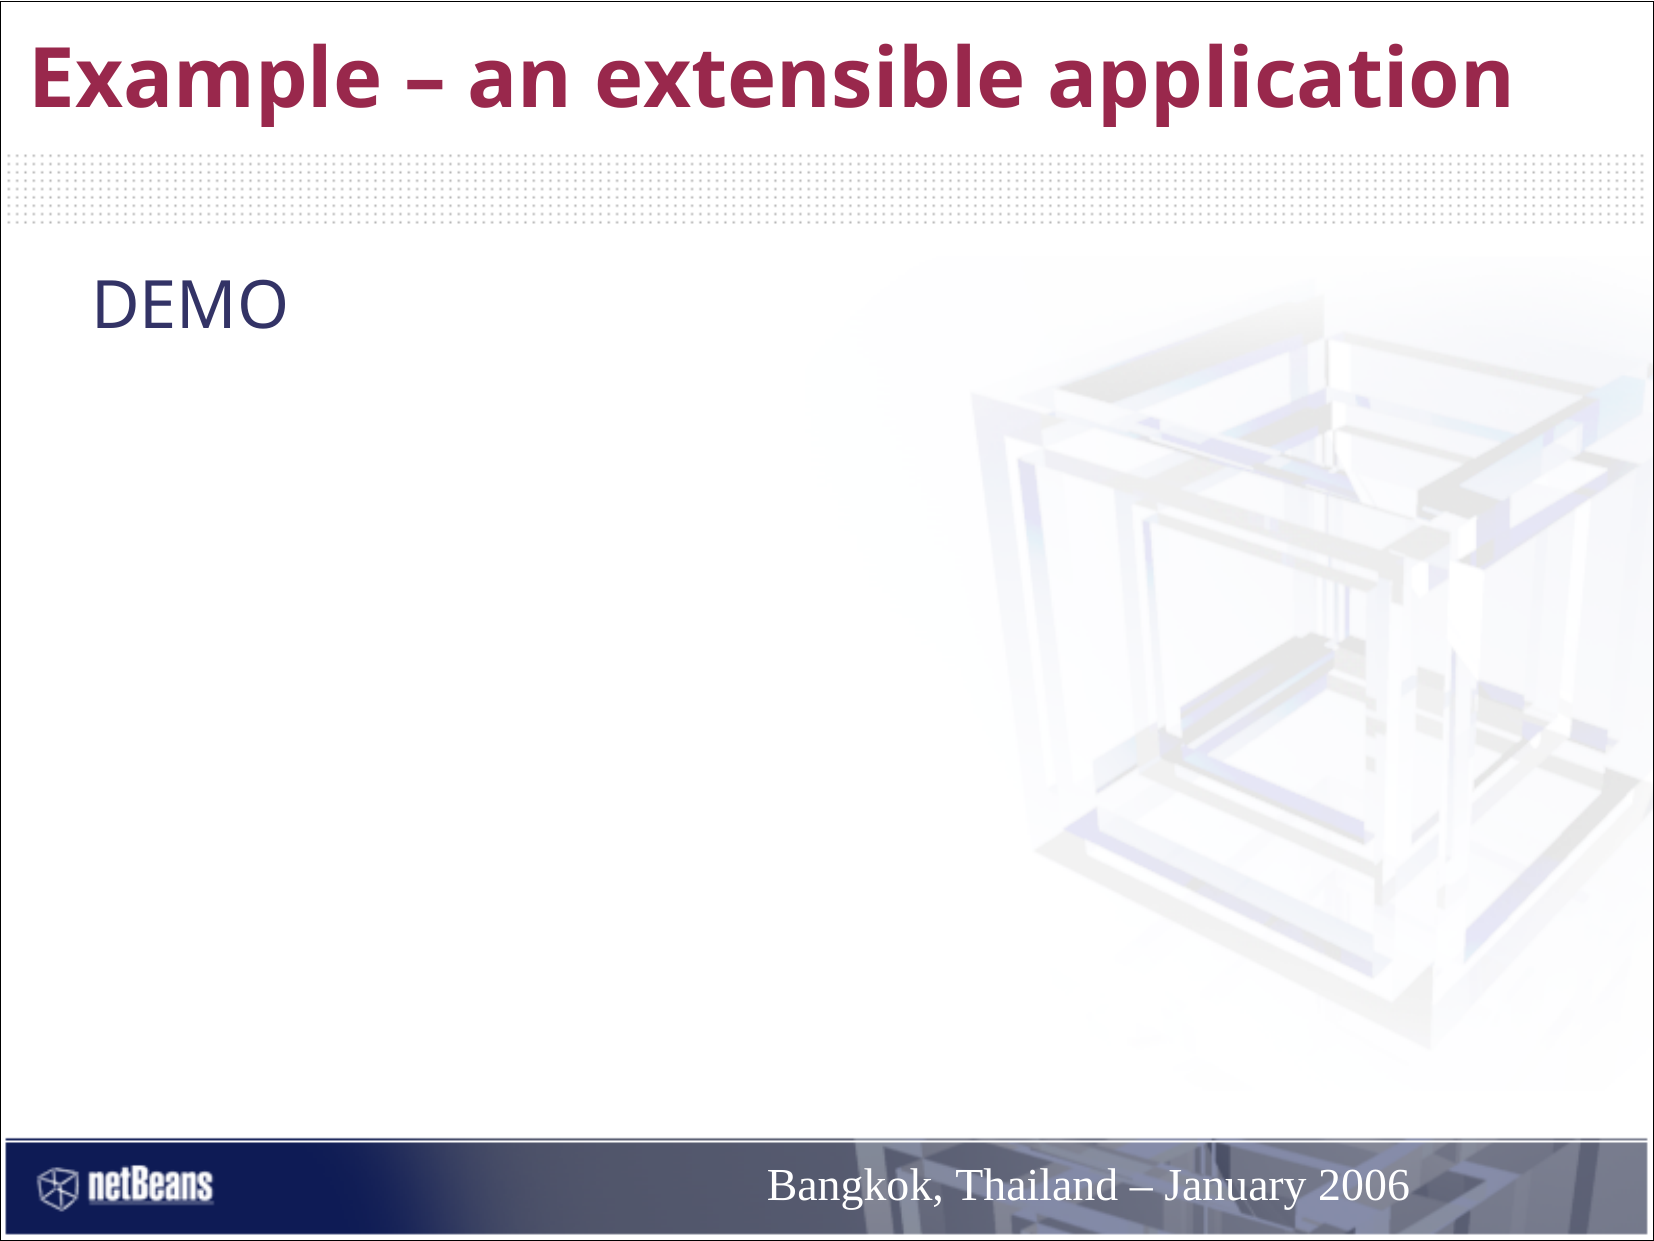

# Example – an extensible application
DEMO